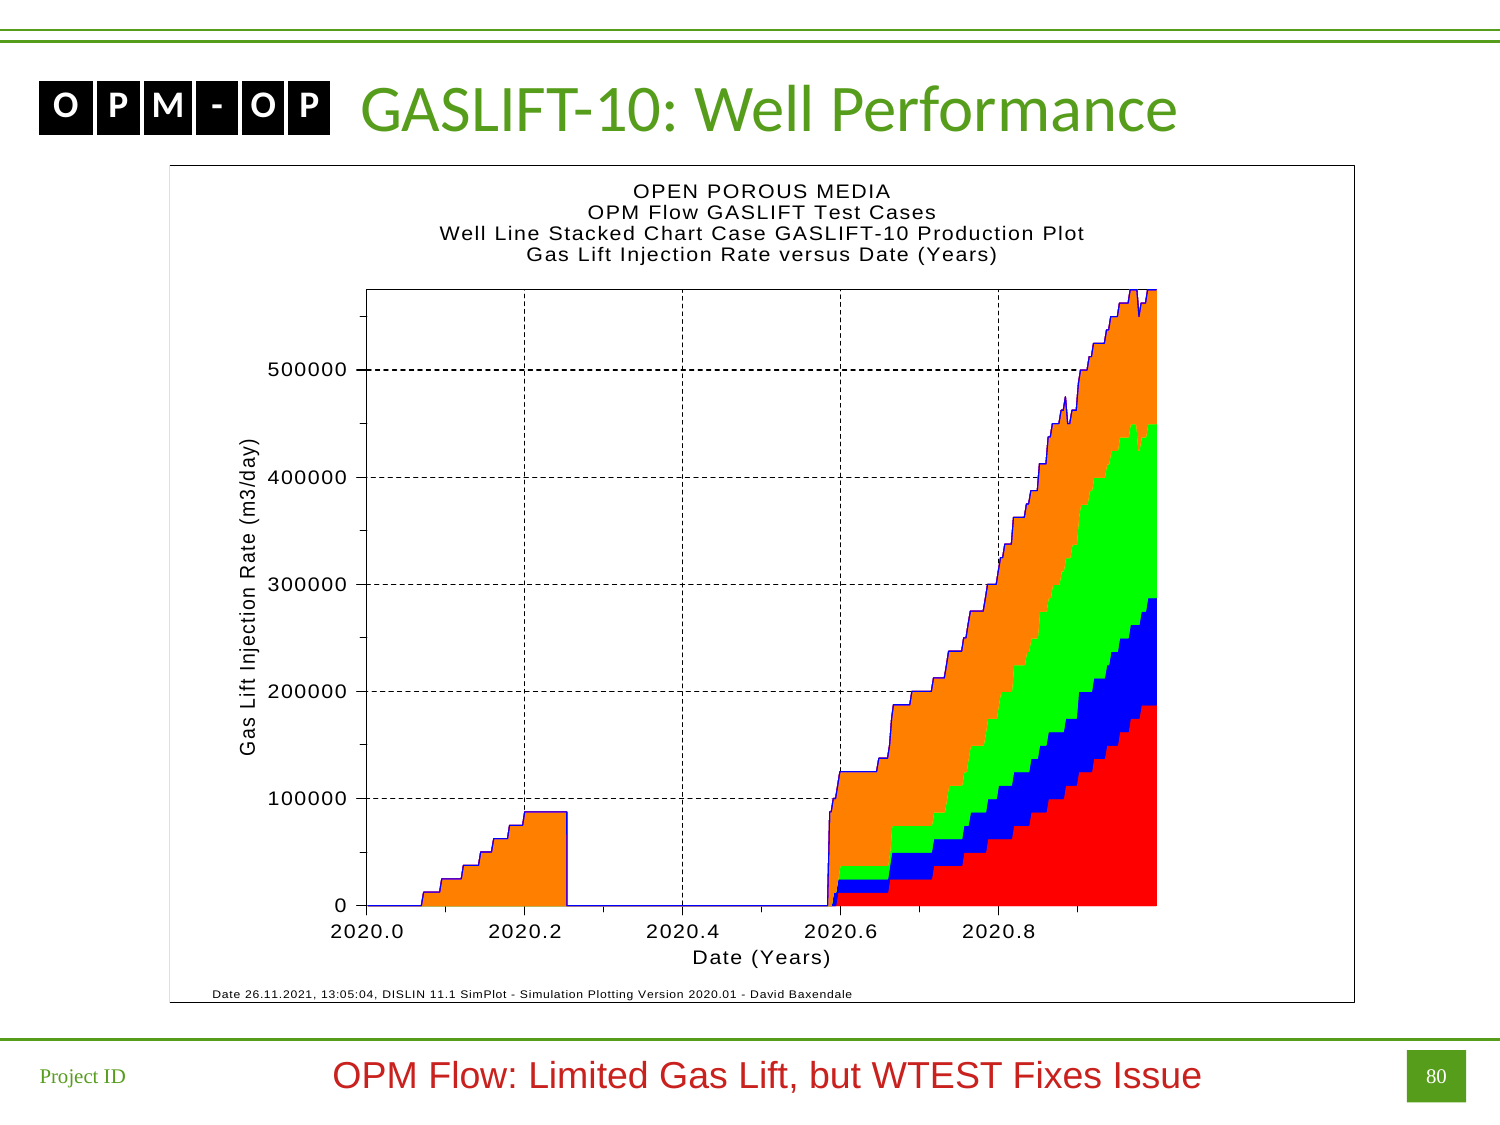

# GASLIFT-10: Well Performance
OPM Flow: Limited Gas Lift, but WTEST Fixes Issue
Project ID
80